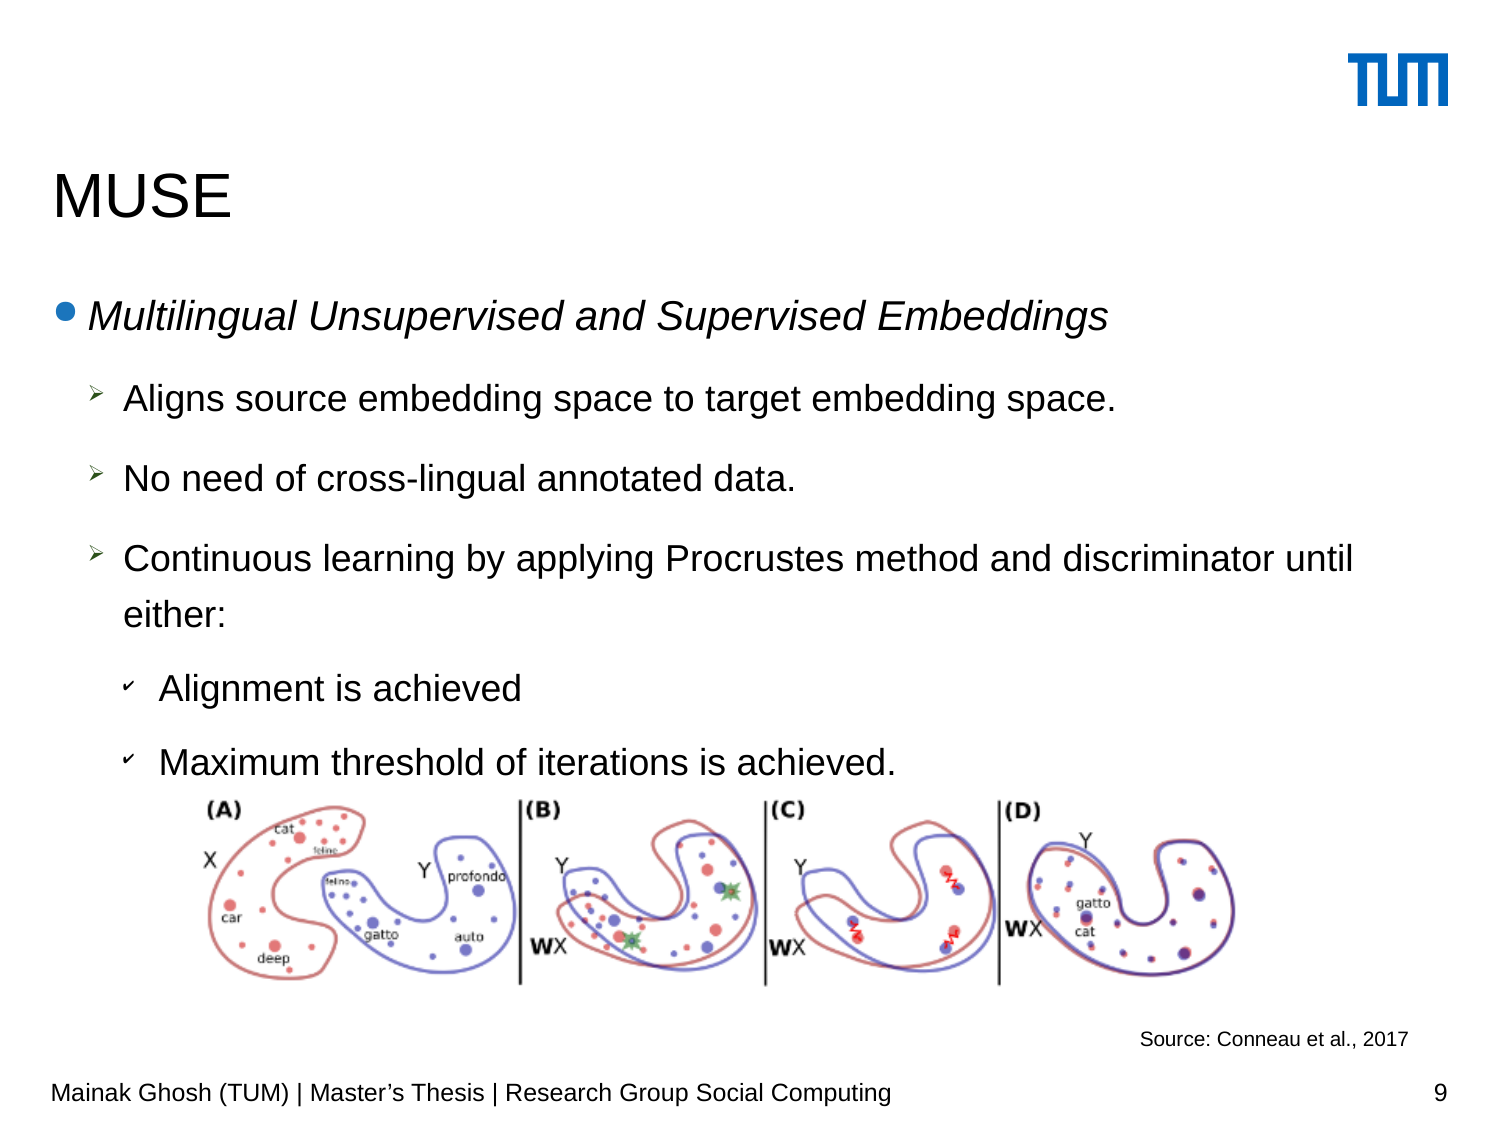

MUSE
# Multilingual Unsupervised and Supervised Embeddings
Aligns source embedding space to target embedding space.
No need of cross-lingual annotated data.
Continuous learning by applying Procrustes method and discriminator until either:
Alignment is achieved
Maximum threshold of iterations is achieved.
				Source: Conneau et al., 2017
Mainak Ghosh (TUM) | Master’s Thesis | Research Group Social Computing